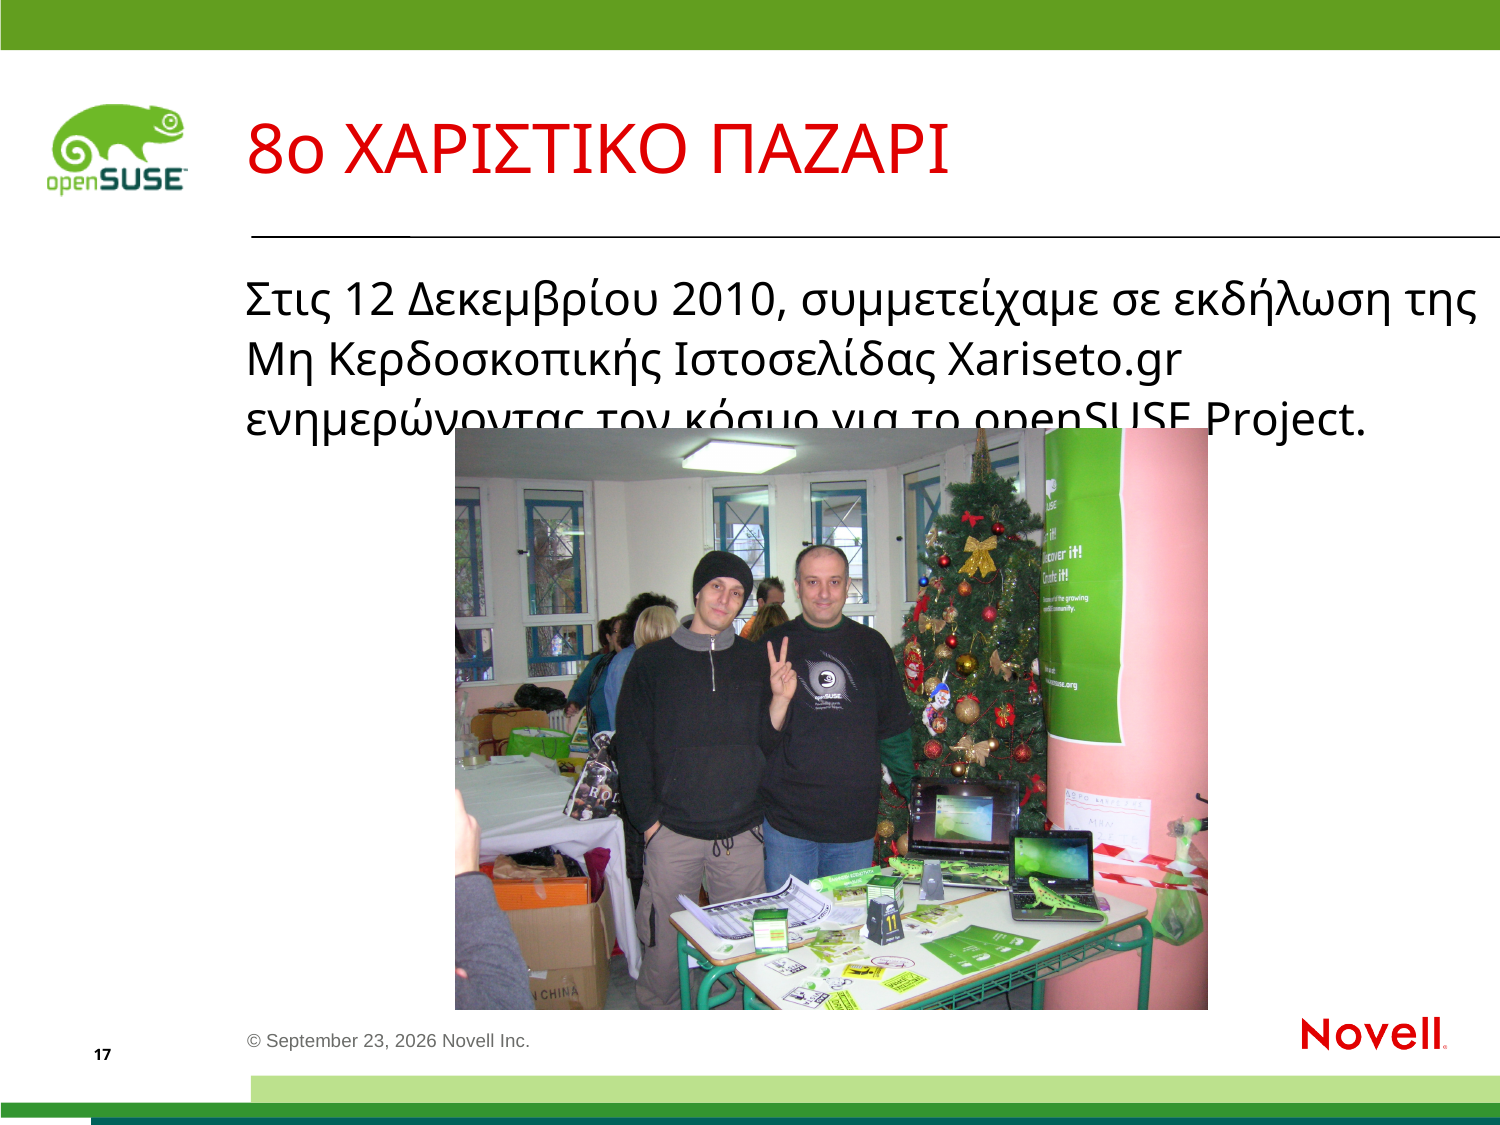

# 8ο ΧΑΡΙΣΤΙΚΟ ΠΑΖΑΡΙ
Στις 12 Δεκεμβρίου 2010, συμμετείχαμε σε εκδήλωση της Μη Κερδοσκοπικής Ιστοσελίδας Xariseto.gr ενημερώνοντας τον κόσμο για το openSUSE Project.